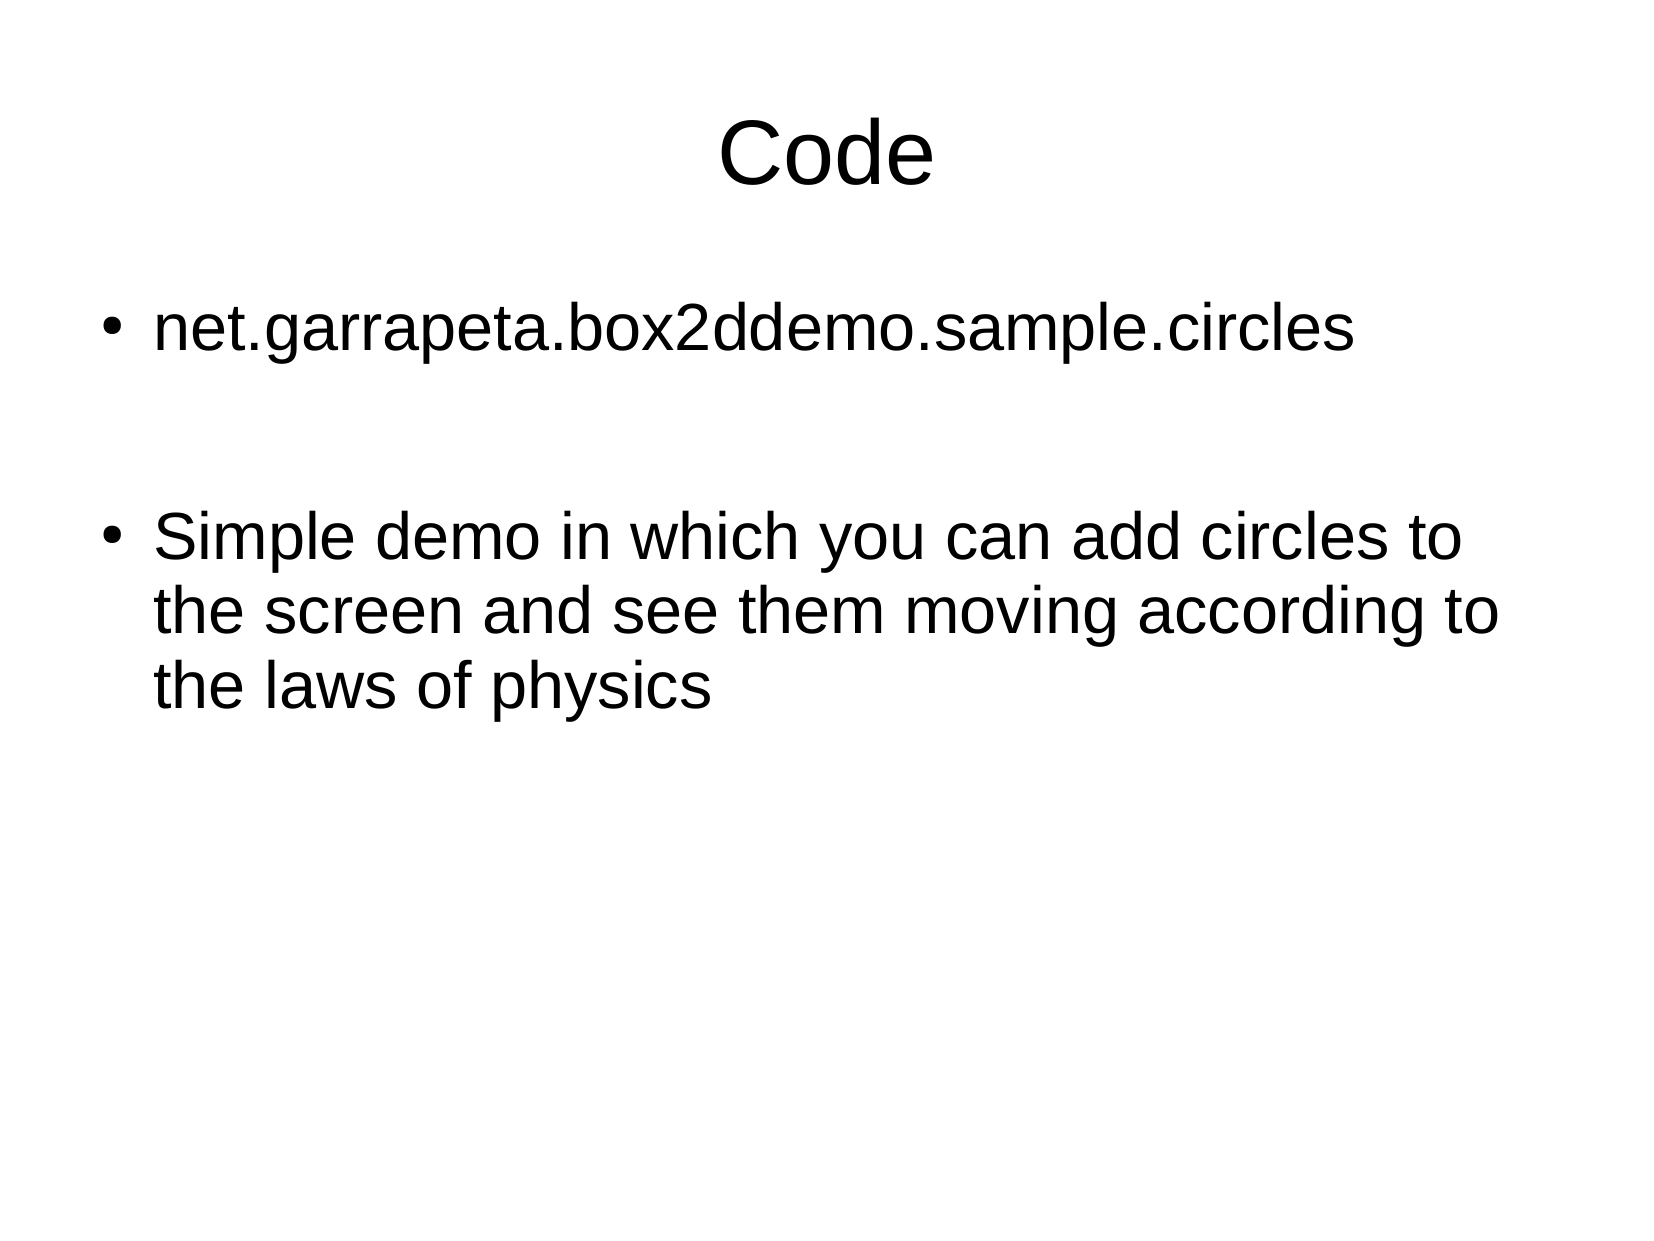

# Code
net.garrapeta.box2ddemo.sample.circles
Simple demo in which you can add circles to the screen and see them moving according to the laws of physics